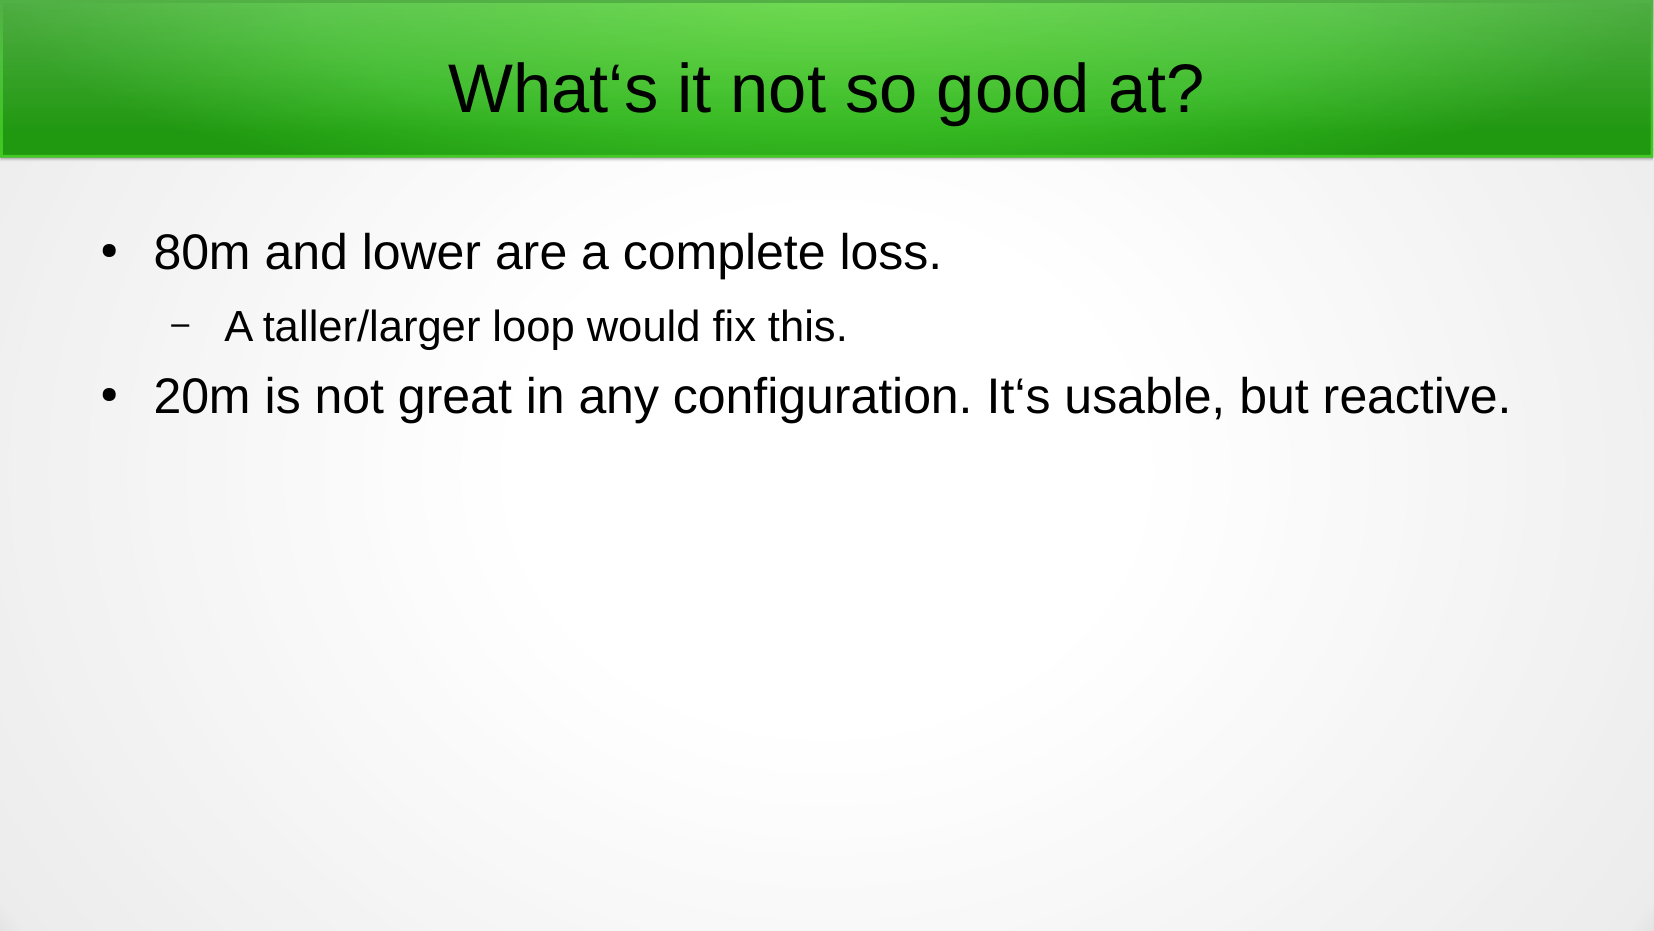

# What‘s it not so good at?
80m and lower are a complete loss.
A taller/larger loop would fix this.
20m is not great in any configuration. It‘s usable, but reactive.